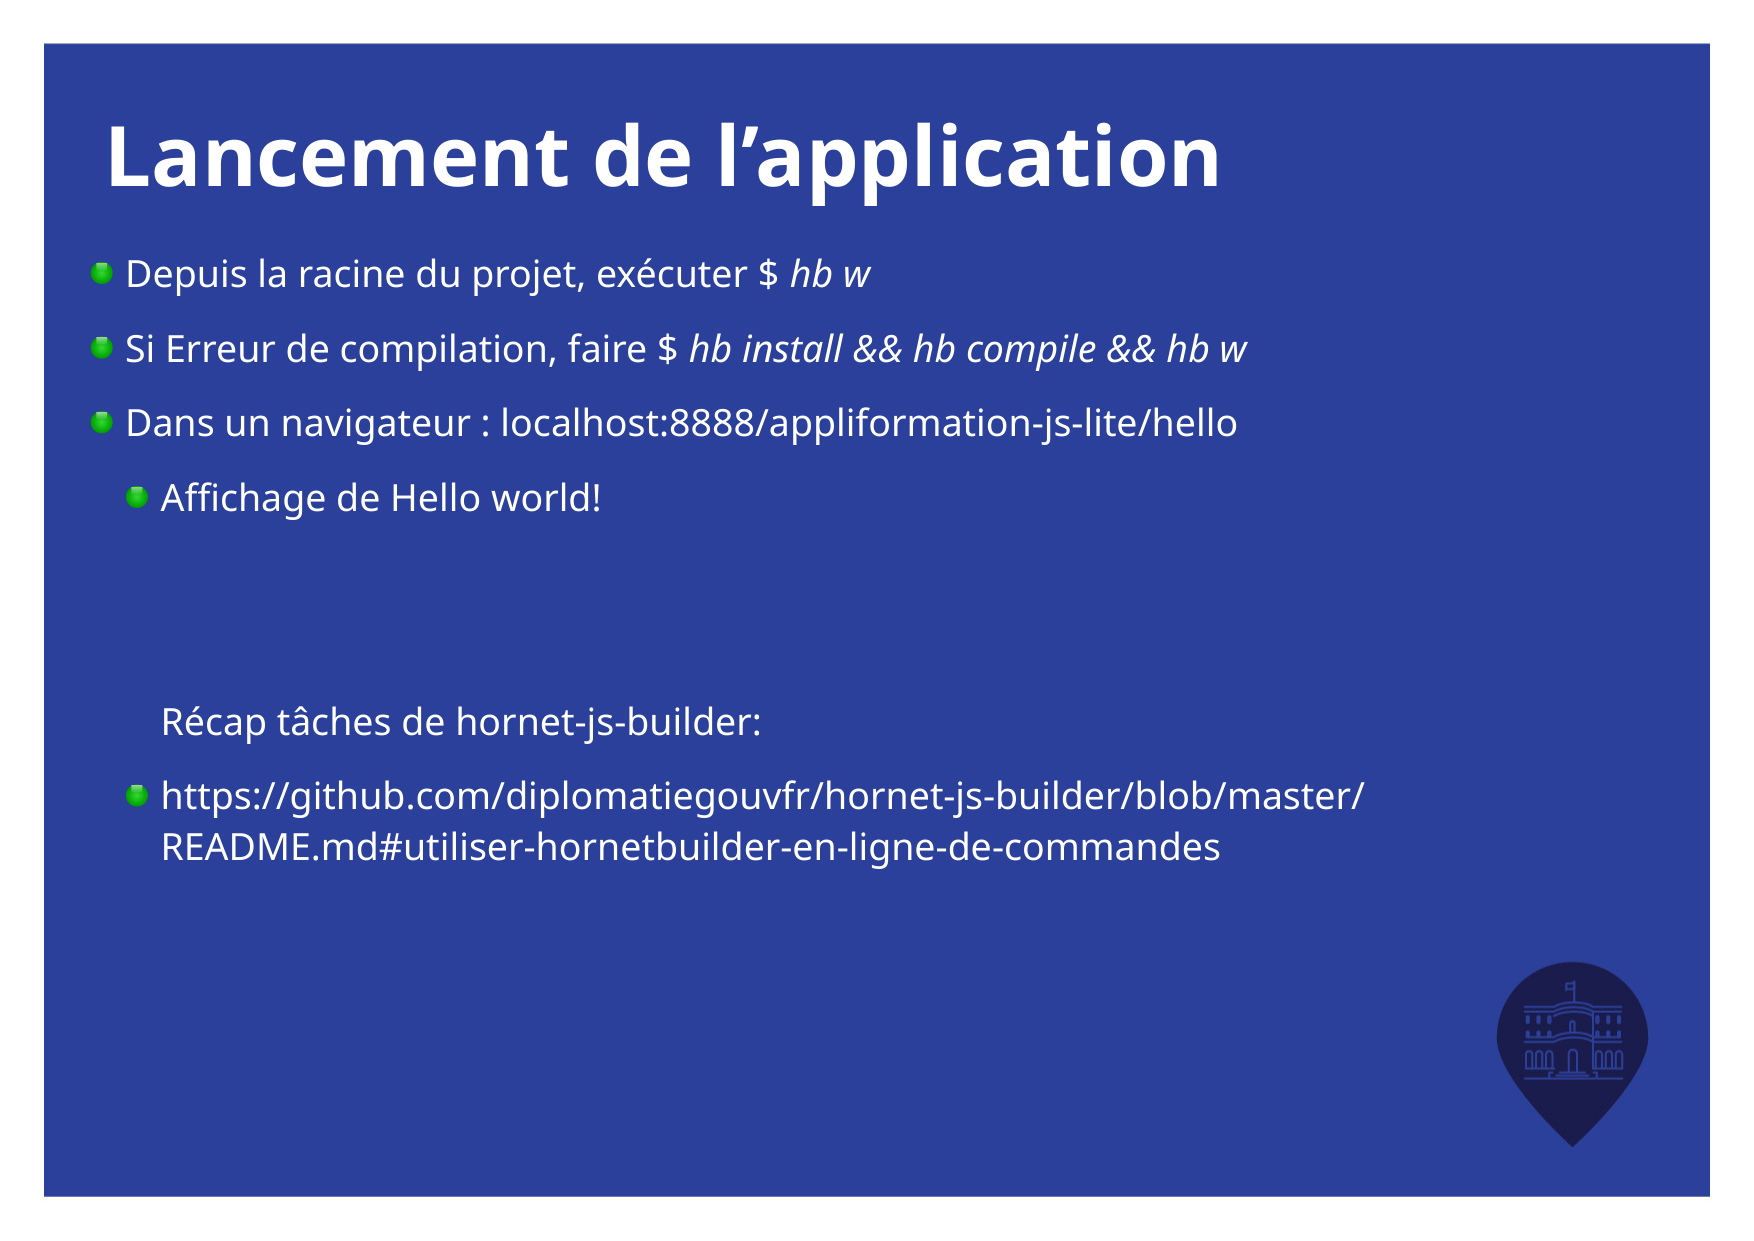

# Lancement de l’application
Depuis la racine du projet, exécuter $ hb w
Si Erreur de compilation, faire $ hb install && hb compile && hb w
Dans un navigateur : localhost:8888/appliformation-js-lite/hello
Affichage de Hello world!
Récap tâches de hornet-js-builder:
https://github.com/diplomatiegouvfr/hornet-js-builder/blob/master/README.md#utiliser-hornetbuilder-en-ligne-de-commandes